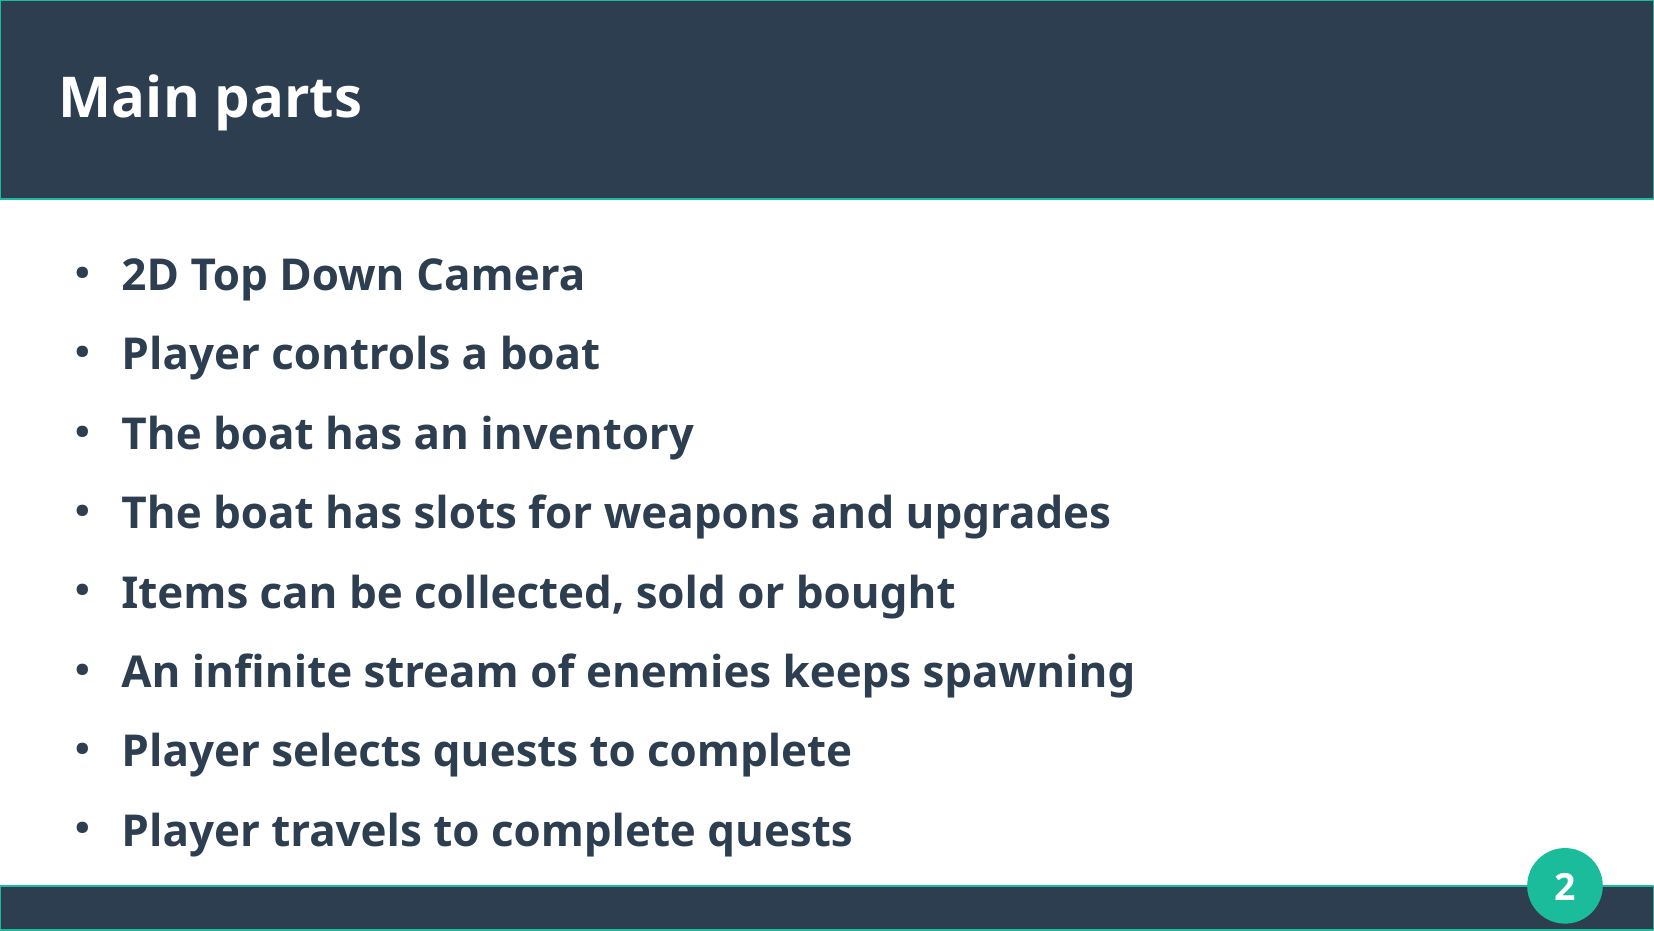

# Main parts
2D Top Down Camera
Player controls a boat
The boat has an inventory
The boat has slots for weapons and upgrades
Items can be collected, sold or bought
An infinite stream of enemies keeps spawning
Player selects quests to complete
Player travels to complete quests
2